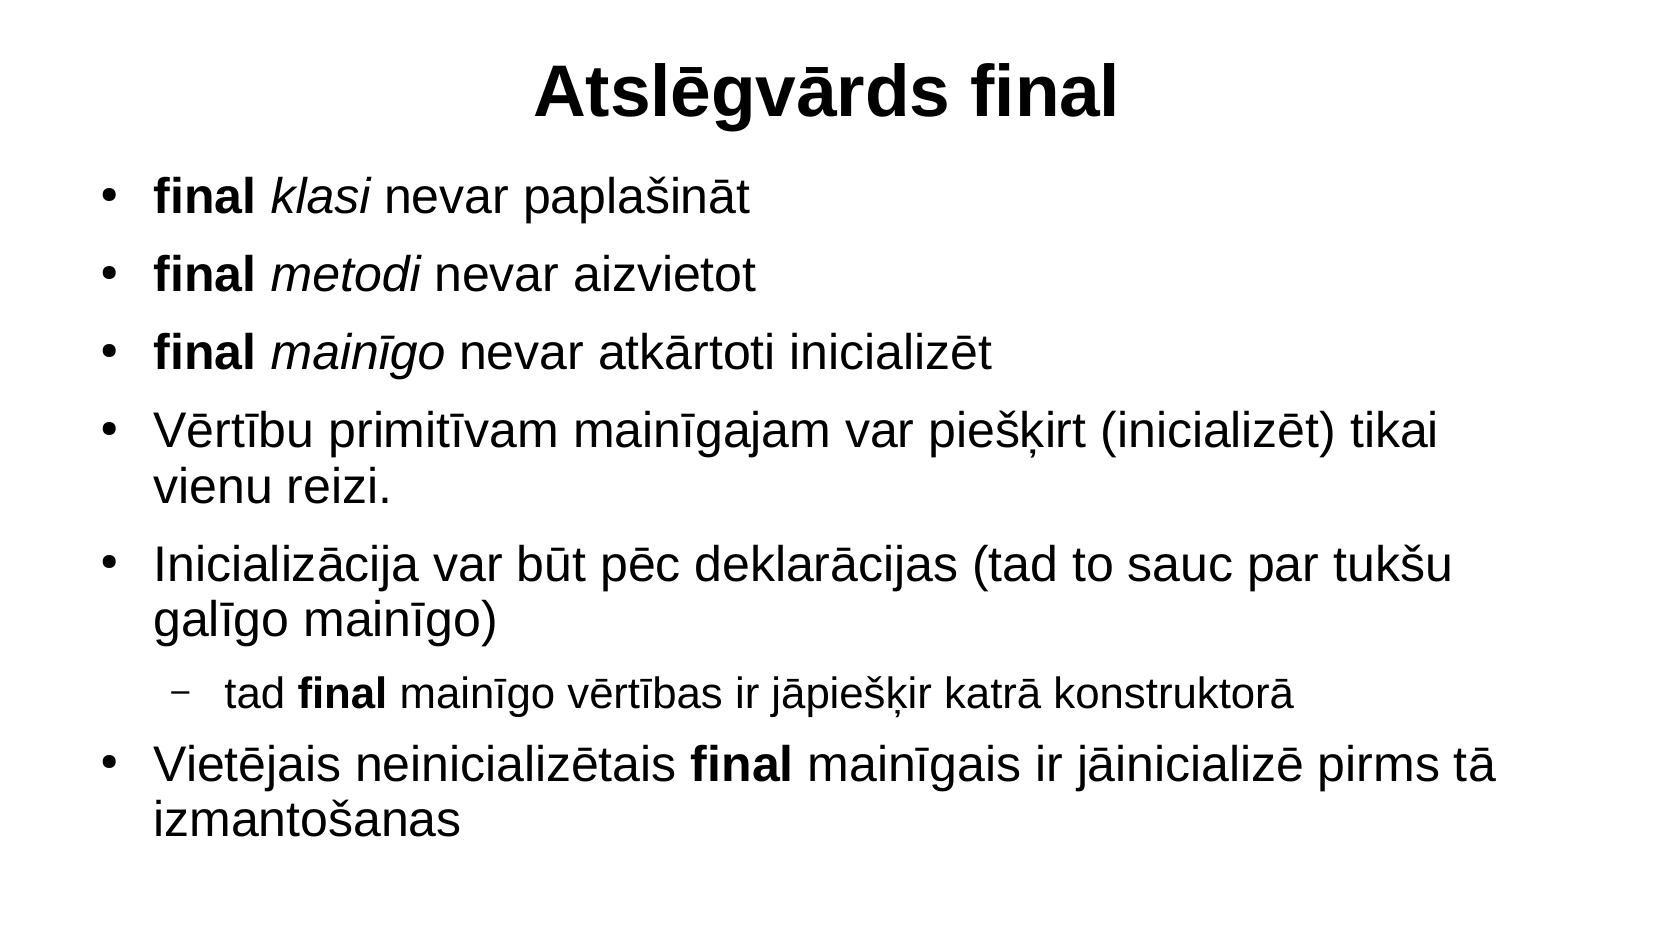

# Atslēgvārds final
final klasi nevar paplašināt
final metodi nevar aizvietot
final mainīgo nevar atkārtoti inicializēt
Vērtību primitīvam mainīgajam var piešķirt (inicializēt) tikai vienu reizi.
Inicializācija var būt pēc deklarācijas (tad to sauc par tukšu galīgo mainīgo)
tad final mainīgo vērtības ir jāpiešķir katrā konstruktorā
Vietējais neinicializētais final mainīgais ir jāinicializē pirms tā izmantošanas